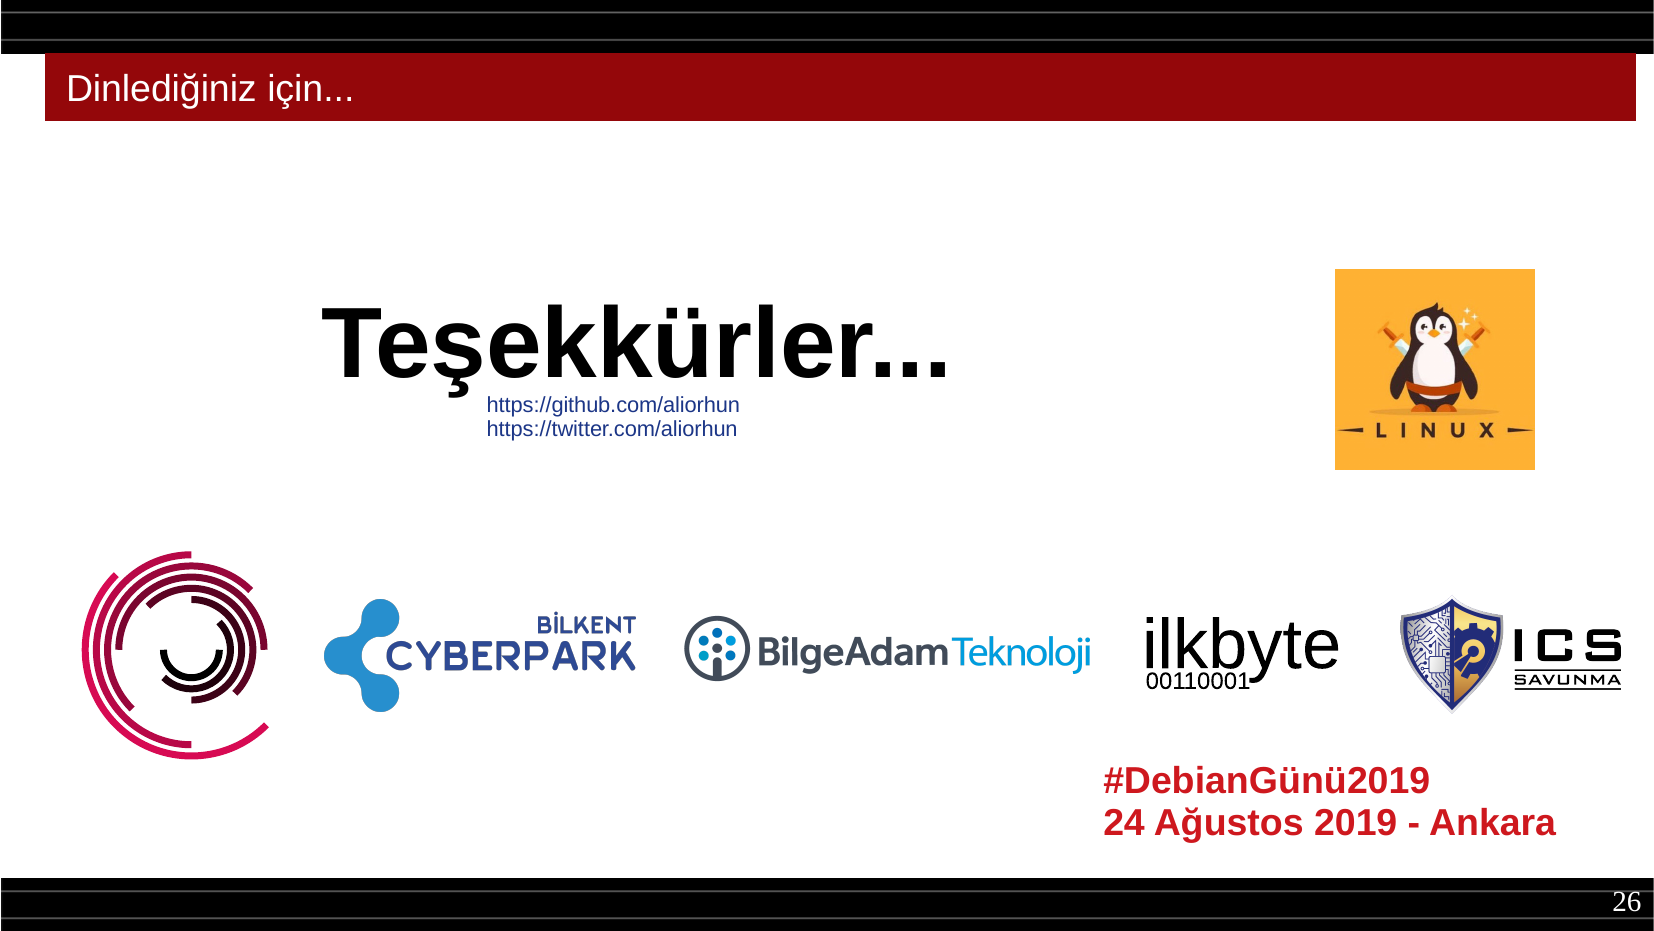

Dinlediğiniz için...
Teşekkürler...
https://github.com/aliorhun
https://twitter.com/aliorhun
#DebianGünü2019
24 Ağustos 2019 - Ankara